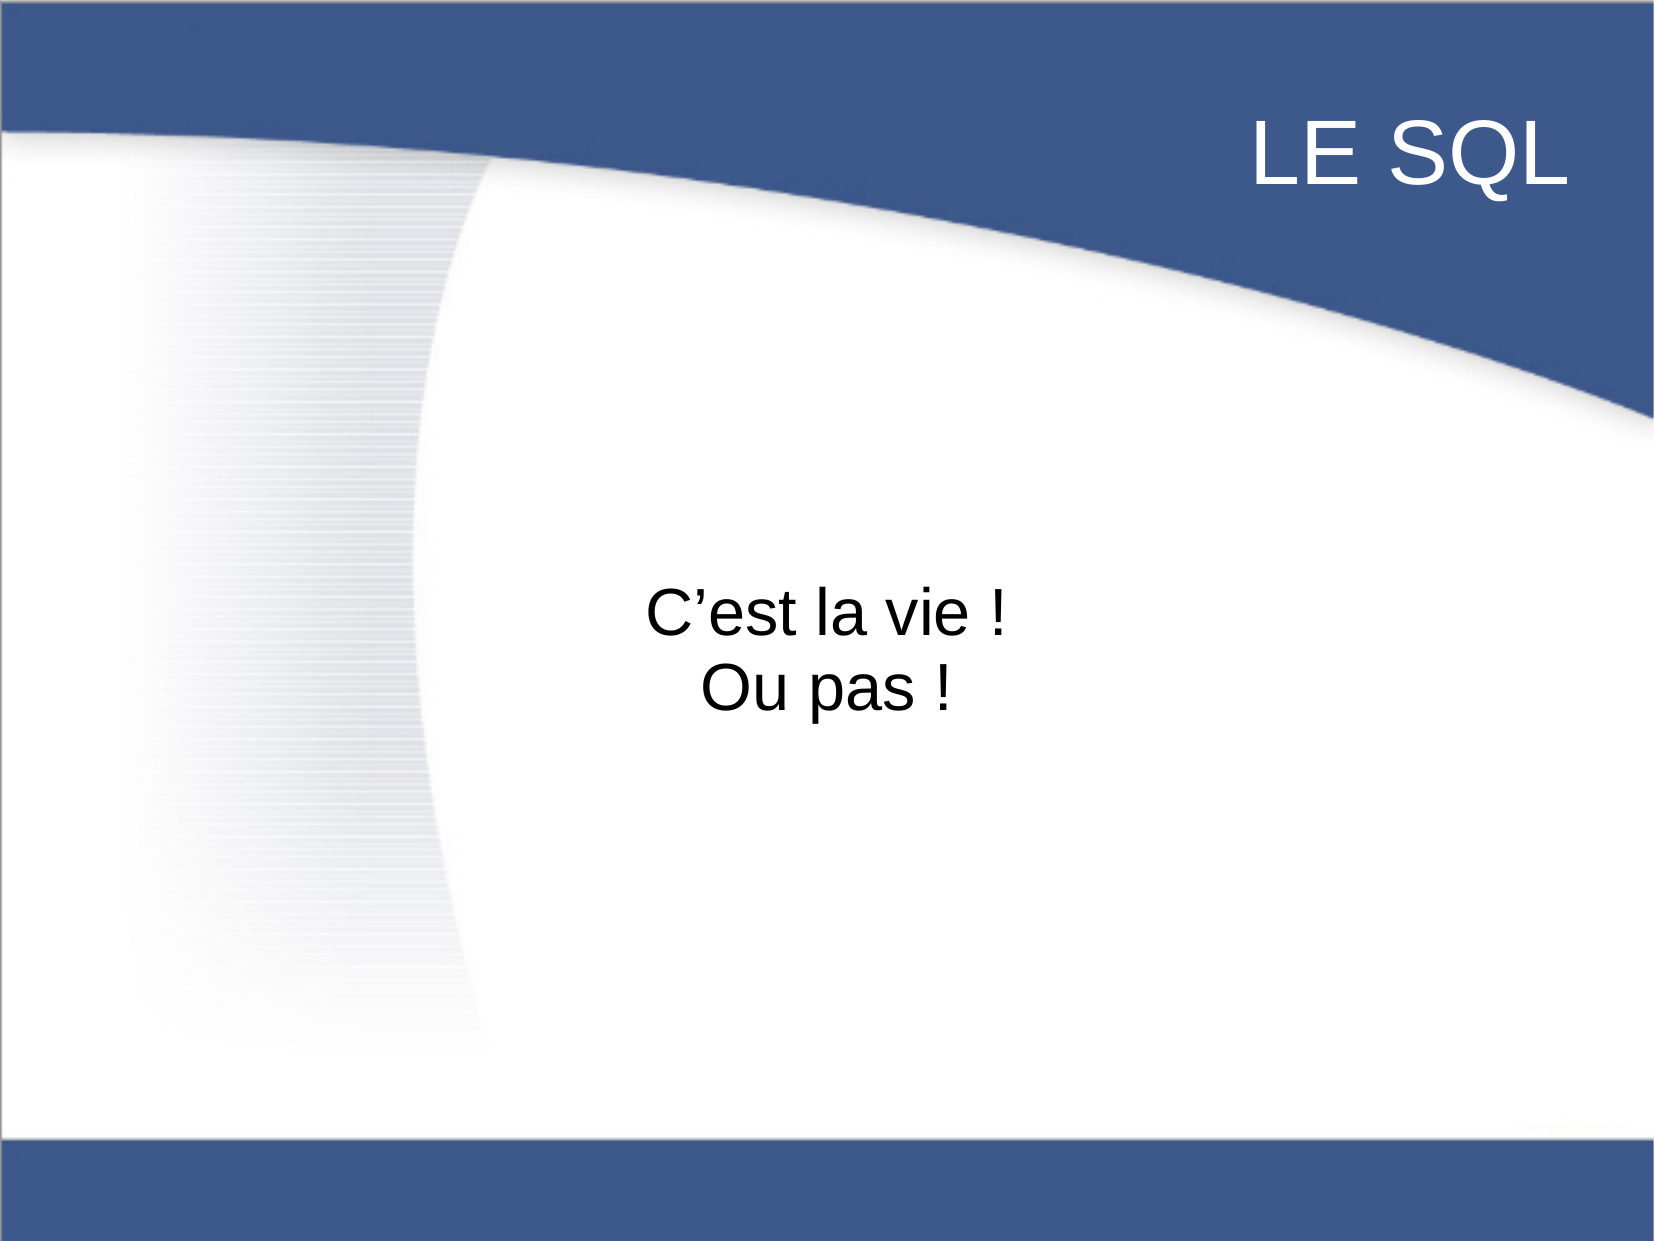

# LE SQL
C’est la vie !
Ou pas !